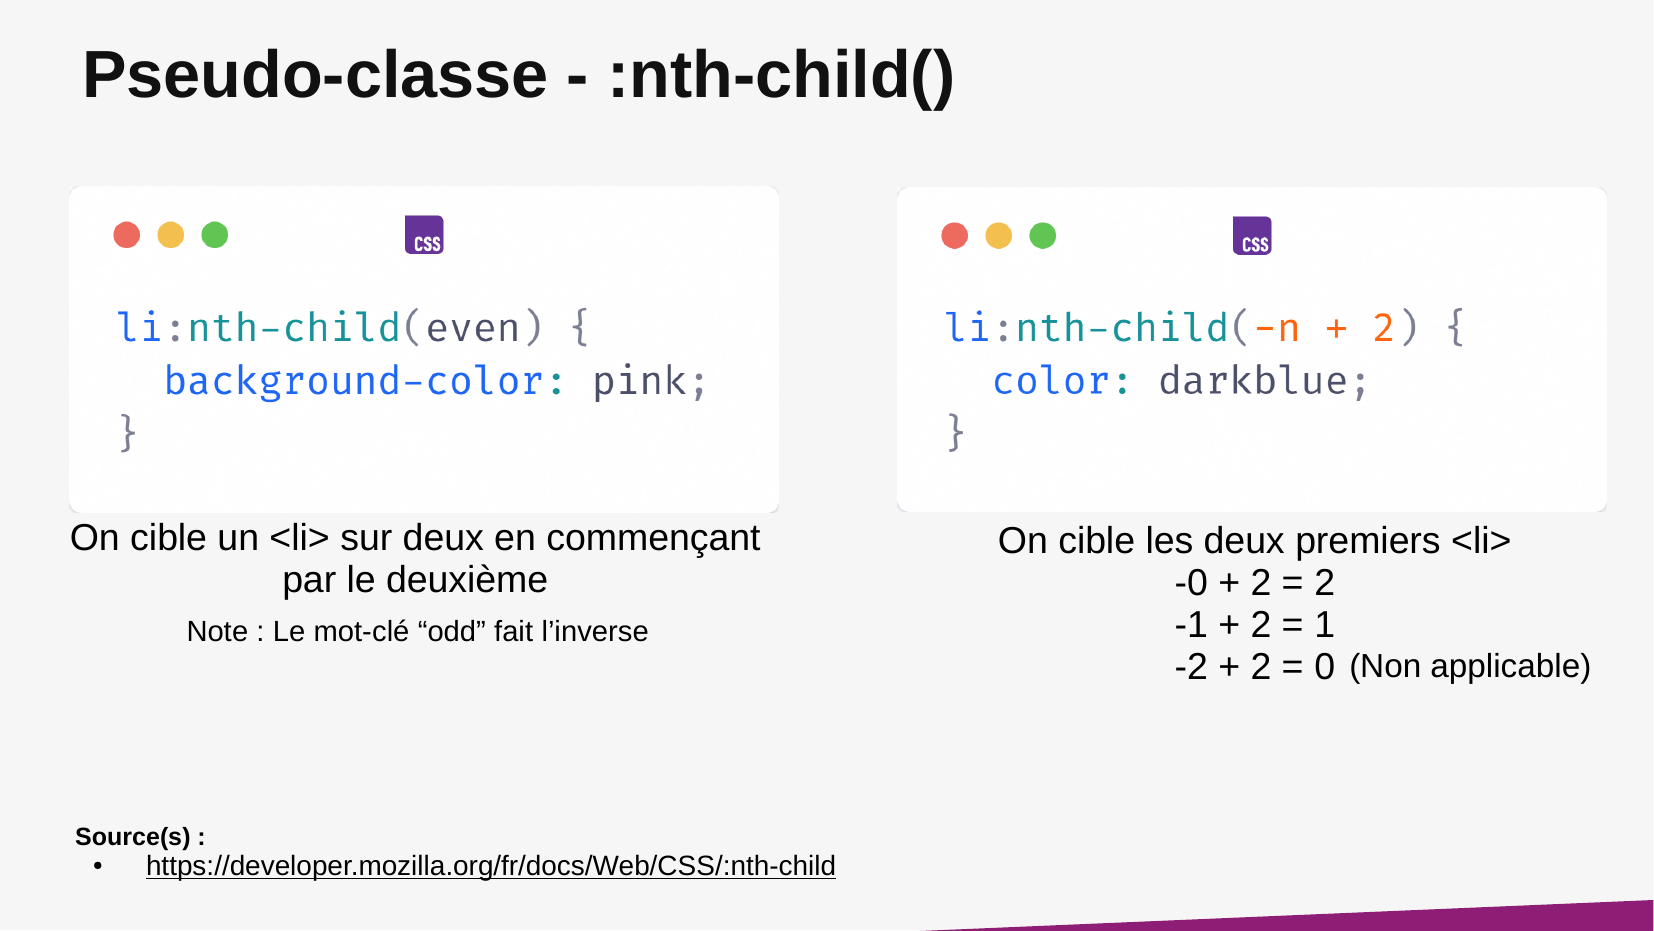

# Pseudo-classe - :nth-child()
On cible un <li> sur deux en commençant par le deuxième
On cible les deux premiers <li>
-0 + 2 = 2
-1 + 2 = 1
-2 + 2 = 0
Note : Le mot-clé “odd” fait l’inverse
(Non applicable)
Source(s) :
https://developer.mozilla.org/fr/docs/Web/CSS/:nth-child